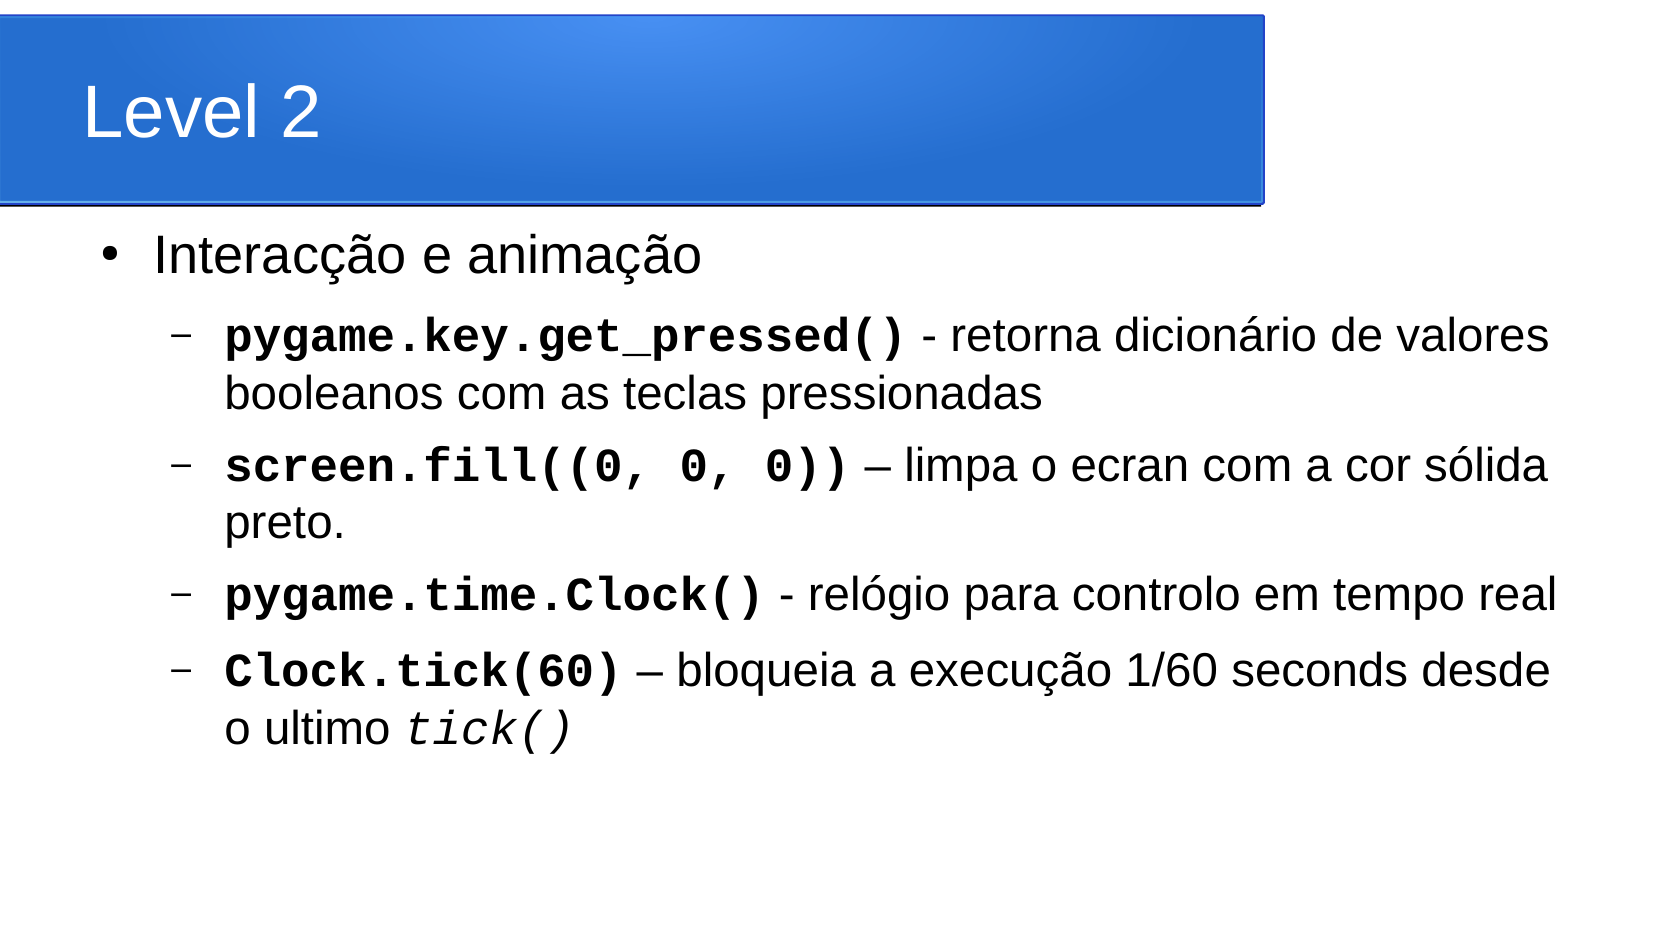

# Level 2
Interacção e animação
pygame.key.get_pressed() - retorna dicionário de valores booleanos com as teclas pressionadas
screen.fill((0, 0, 0)) – limpa o ecran com a cor sólida preto.
pygame.time.Clock() - relógio para controlo em tempo real
Clock.tick(60) – bloqueia a execução 1/60 seconds desde o ultimo tick()